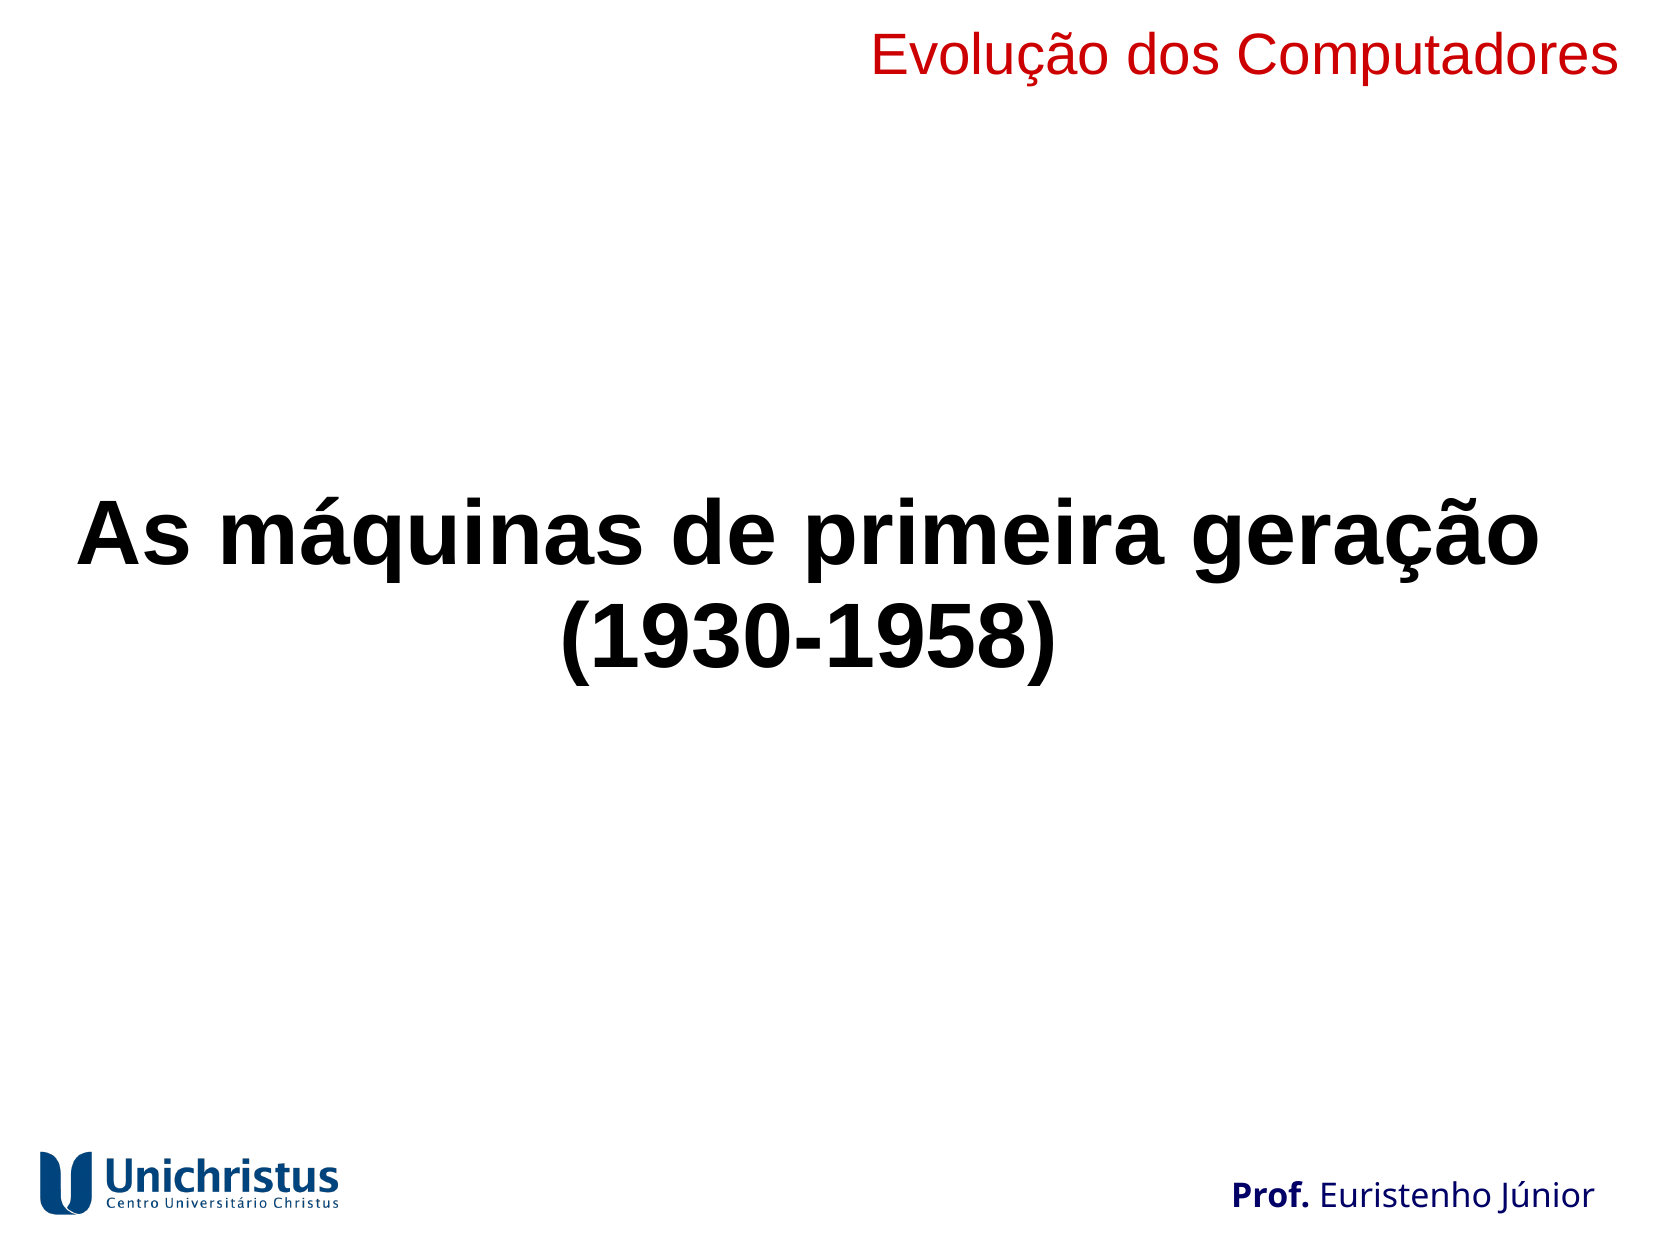

Evolução dos Computadores
As máquinas de primeira geração (1930-1958)
Prof. Euristenho Júnior